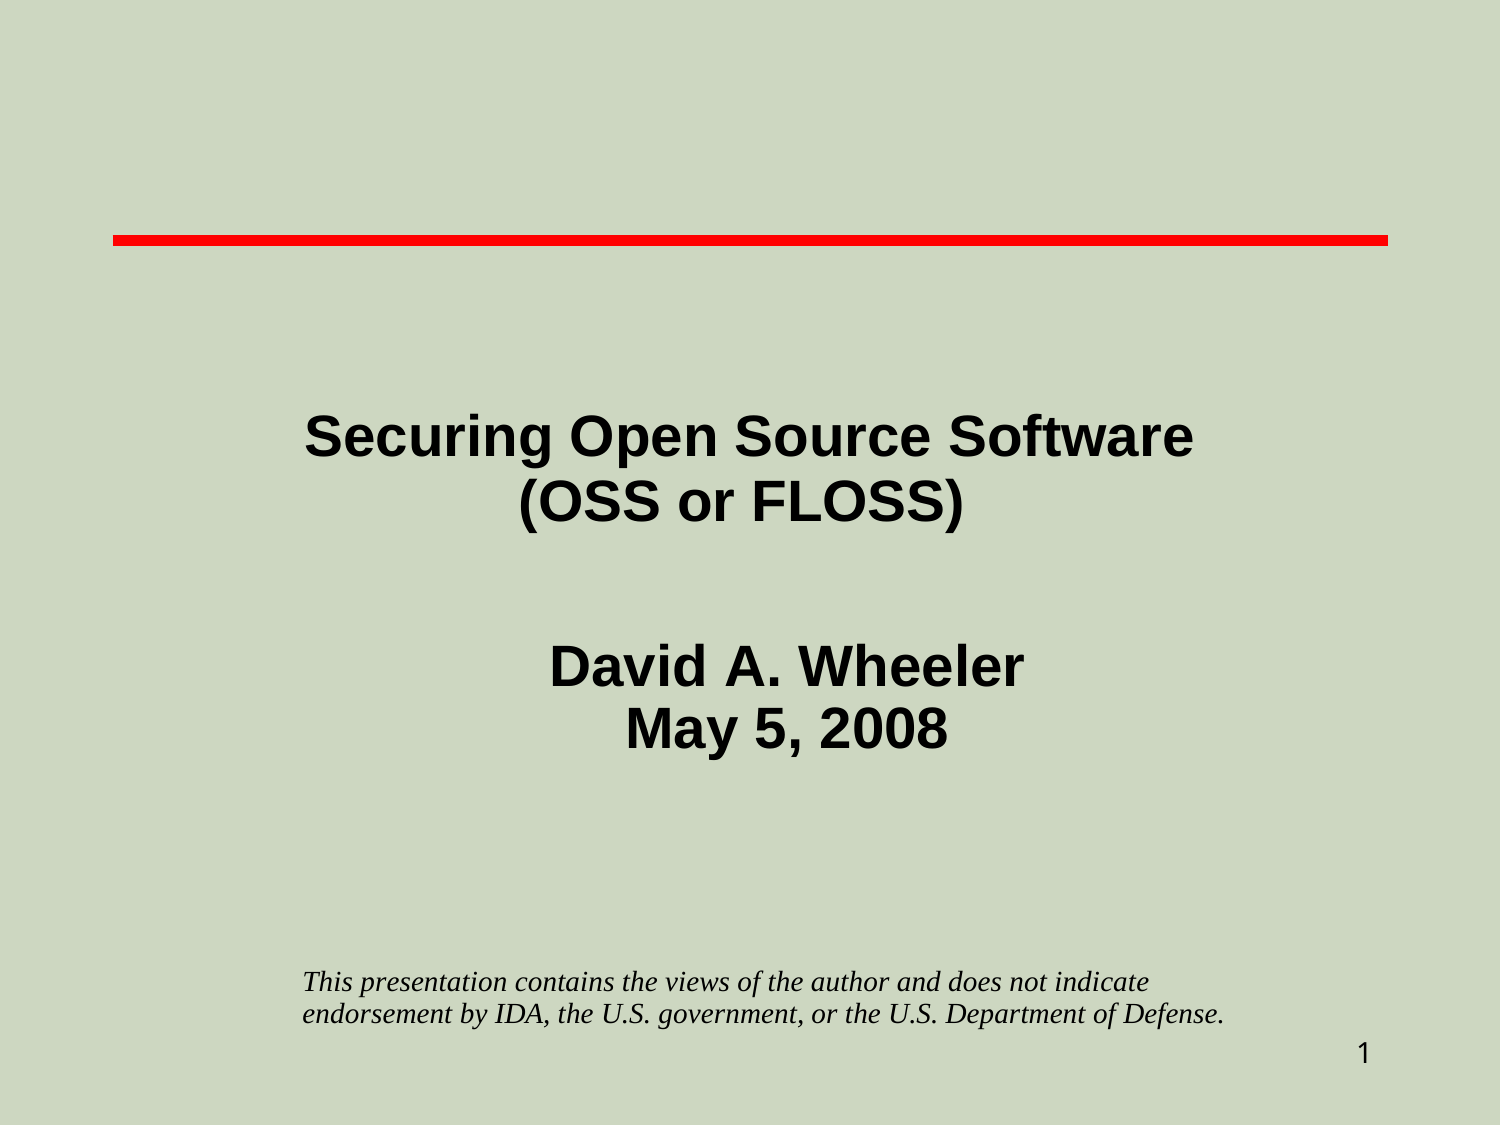

# Securing Open Source Software (OSS or FLOSS)
David A. Wheeler
May 5, 2008
This presentation contains the views of the author and does not indicate endorsement by IDA, the U.S. government, or the U.S. Department of Defense.